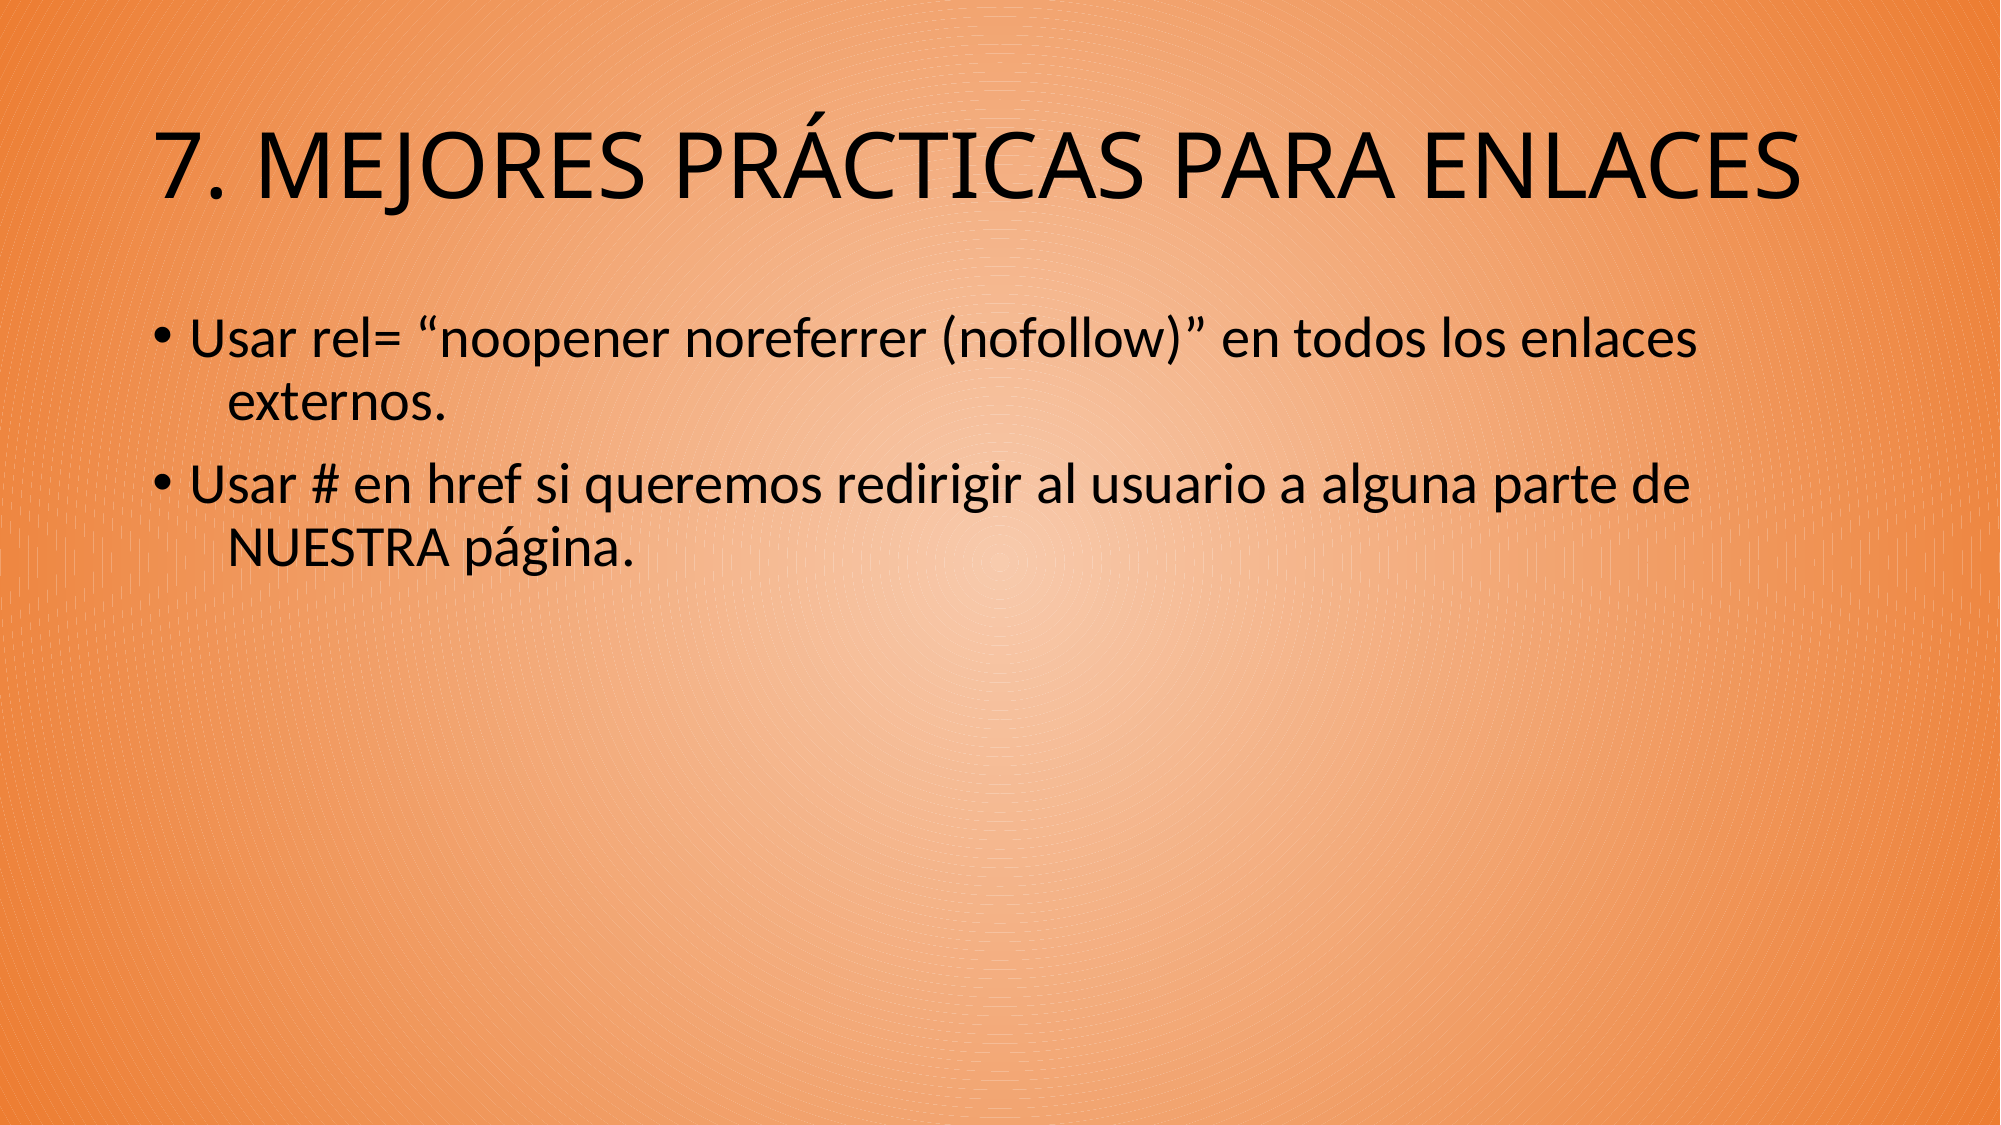

# 7. MEJORES PRÁCTICAS PARA ENLACES
Usar rel= “noopener noreferrer (nofollow)” en todos los enlaces externos.
Usar # en href si queremos redirigir al usuario a alguna parte de NUESTRA página.